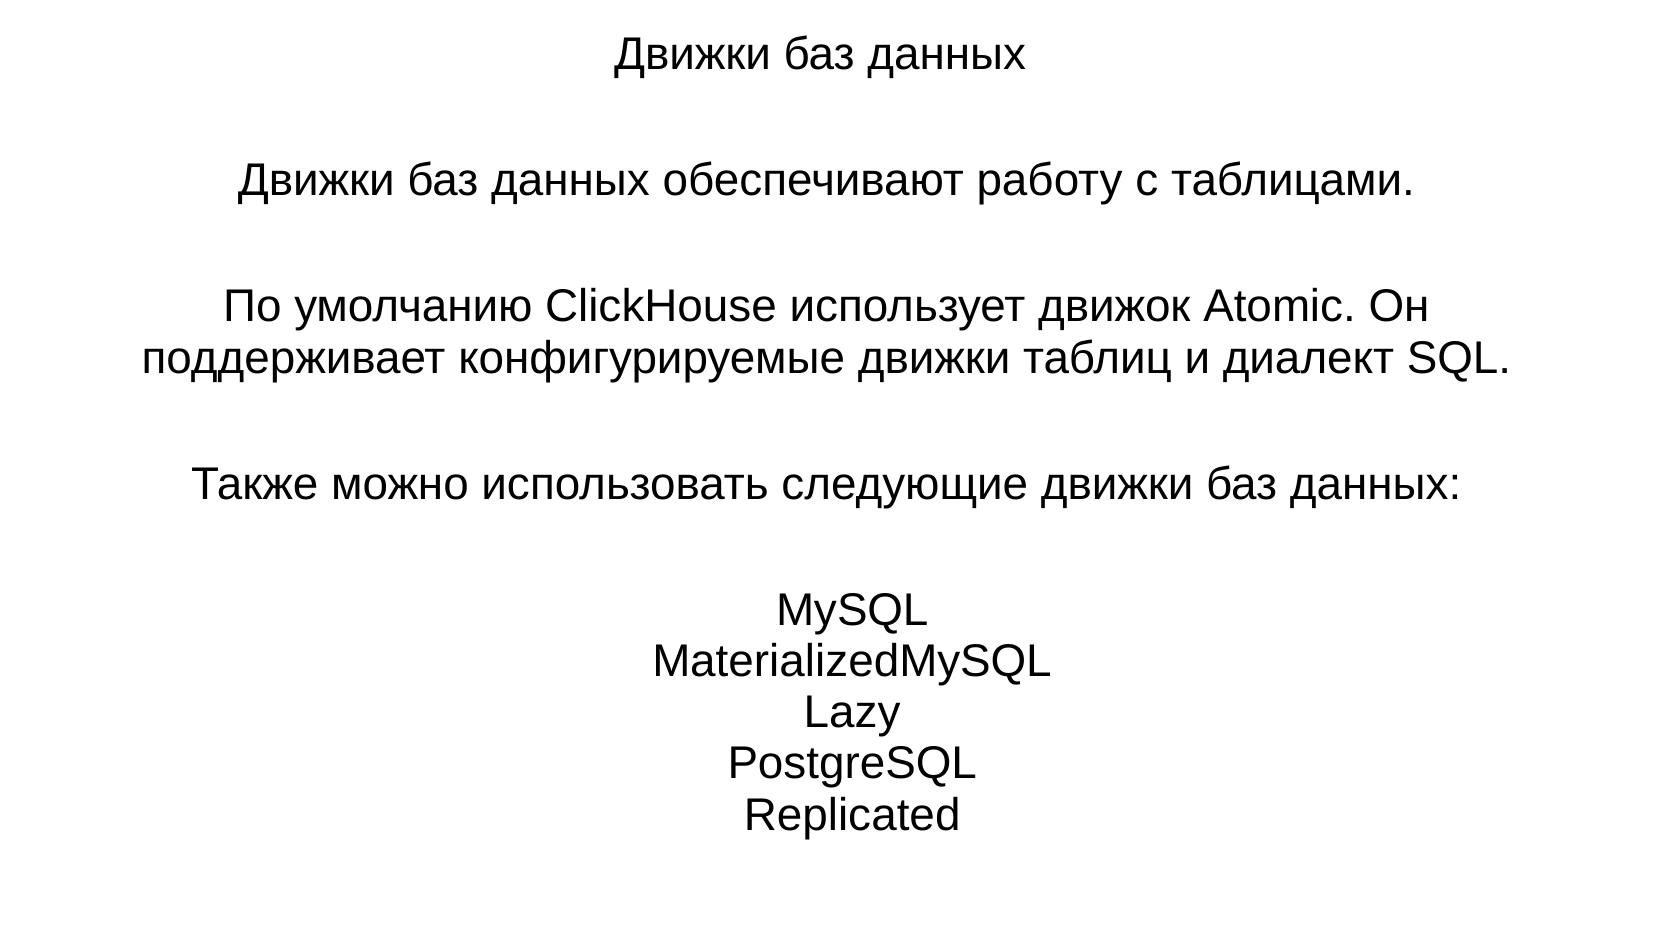

# Движки баз данных
Движки баз данных обеспечивают работу с таблицами.
По умолчанию ClickHouse использует движок Atomic. Он поддерживает конфигурируемые движки таблиц и диалект SQL.
Также можно использовать следующие движки баз данных:
 MySQL
 MaterializedMySQL
 Lazy
 PostgreSQL
 Replicated